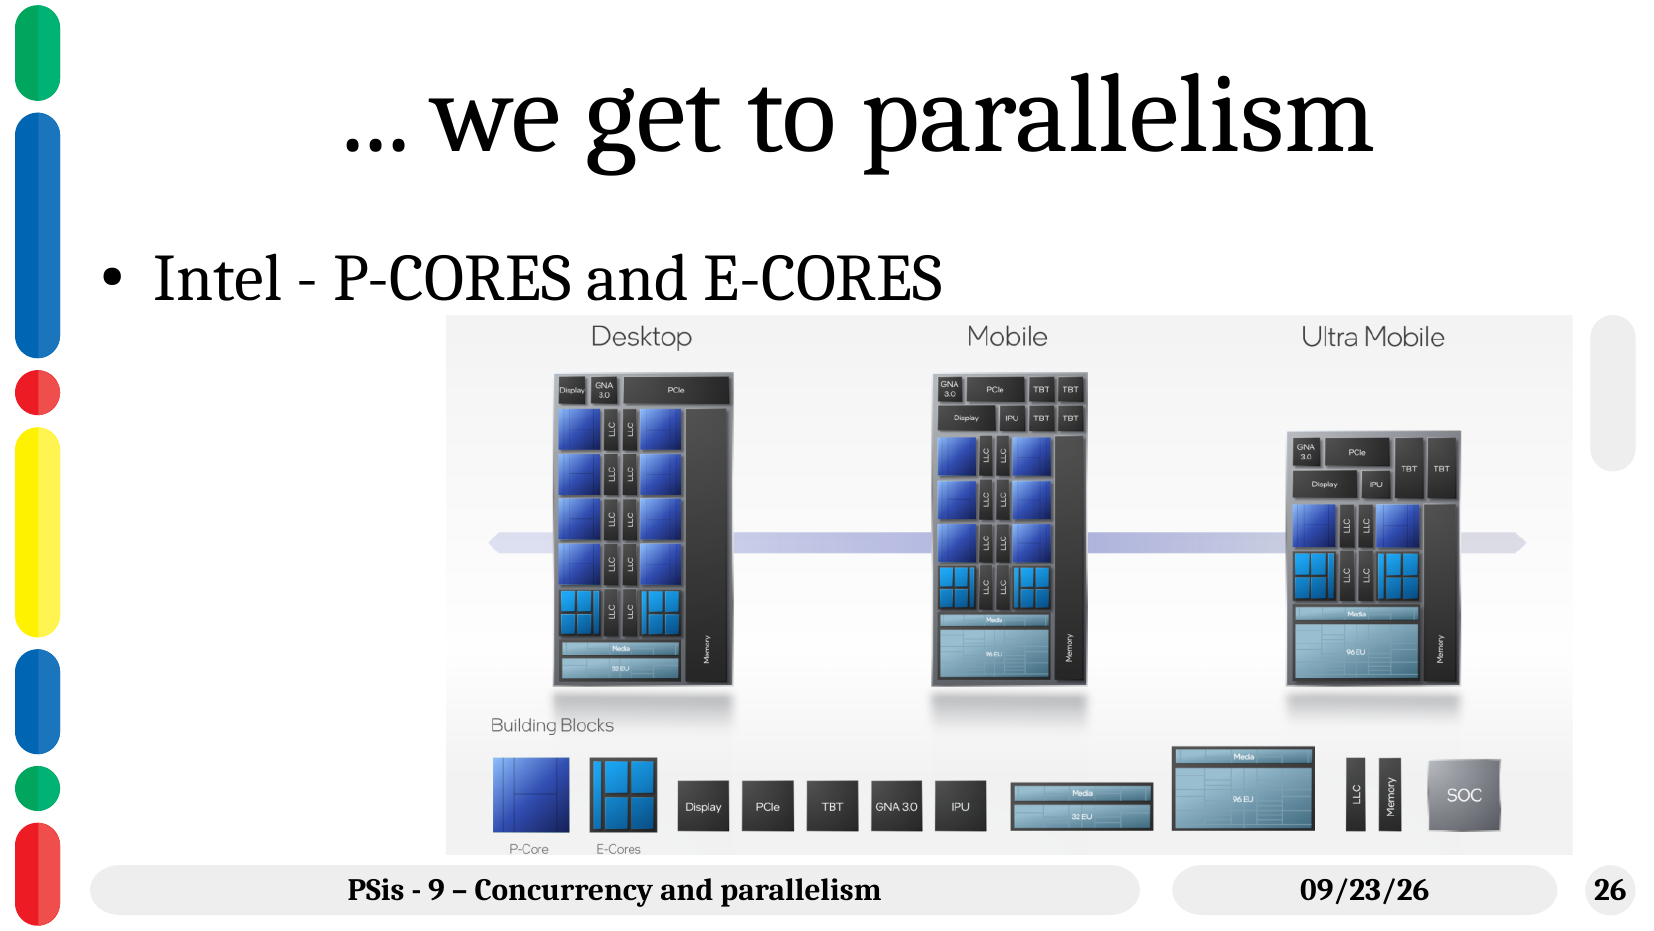

# ... we get to parallelism
Intel - P-CORES and E-CORES
PSis - 9 – Concurrency and parallelism
26